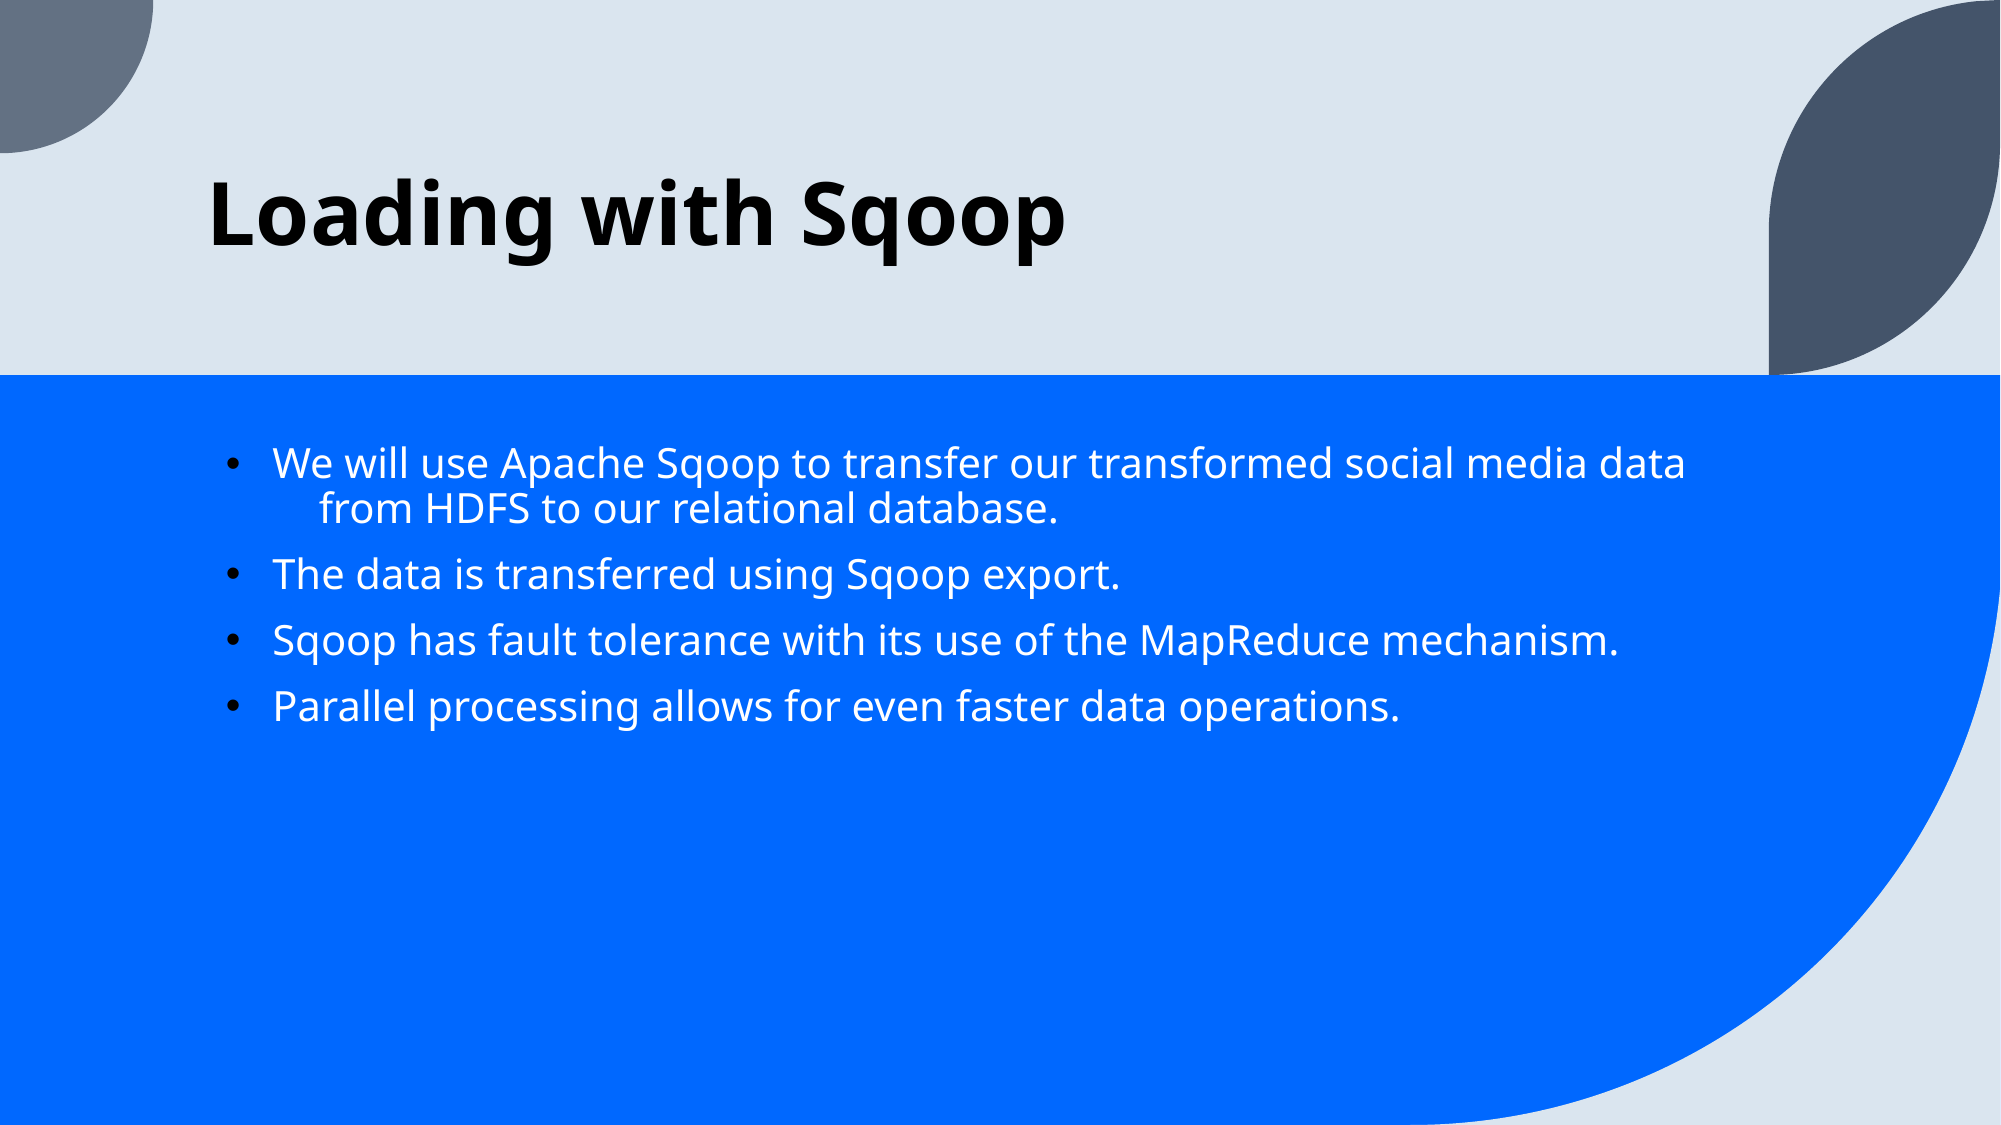

# Loading with Sqoop
We will use Apache Sqoop to transfer our transformed social media data from HDFS to our relational database.
The data is transferred using Sqoop export.
Sqoop has fault tolerance with its use of the MapReduce mechanism.
Parallel processing allows for even faster data operations.